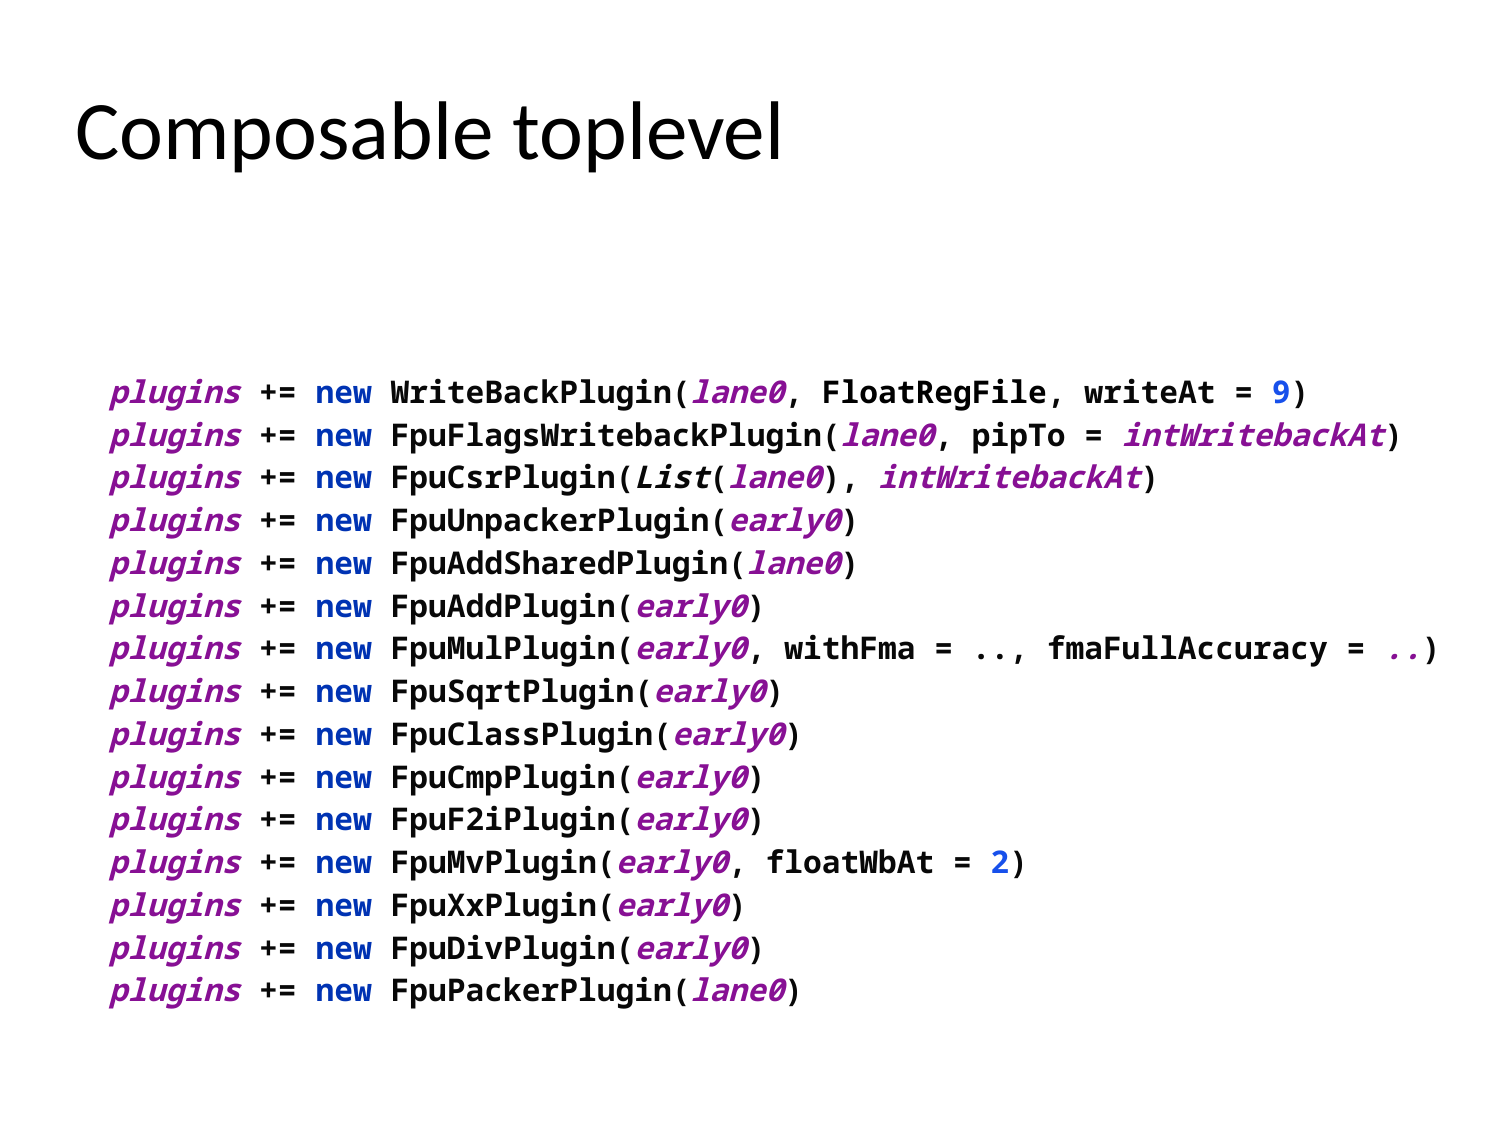

# Composable toplevel
plugins += new WriteBackPlugin(lane0, FloatRegFile, writeAt = 9)
plugins += new FpuFlagsWritebackPlugin(lane0, pipTo = intWritebackAt)
plugins += new FpuCsrPlugin(List(lane0), intWritebackAt)
plugins += new FpuUnpackerPlugin(early0)
plugins += new FpuAddSharedPlugin(lane0)
plugins += new FpuAddPlugin(early0)
plugins += new FpuMulPlugin(early0, withFma = .., fmaFullAccuracy = ..)
plugins += new FpuSqrtPlugin(early0)
plugins += new FpuClassPlugin(early0)
plugins += new FpuCmpPlugin(early0)
plugins += new FpuF2iPlugin(early0)
plugins += new FpuMvPlugin(early0, floatWbAt = 2)
plugins += new FpuXxPlugin(early0)
plugins += new FpuDivPlugin(early0)
plugins += new FpuPackerPlugin(lane0)